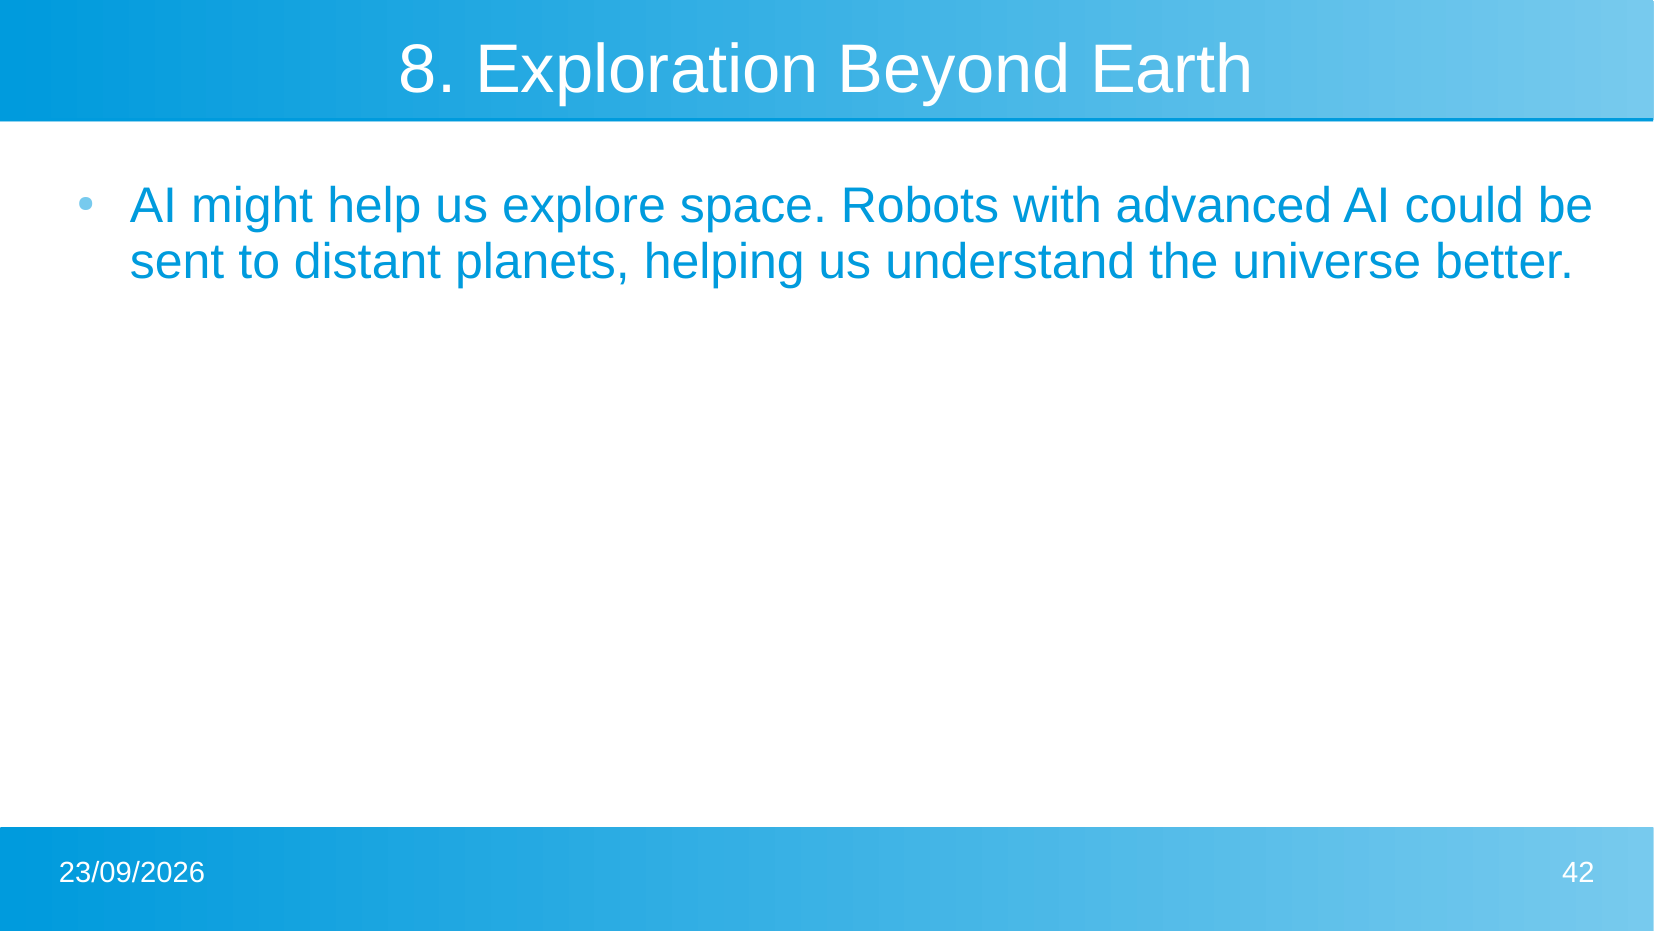

# 8. Exploration Beyond Earth
AI might help us explore space. Robots with advanced AI could be sent to distant planets, helping us understand the universe better.
42